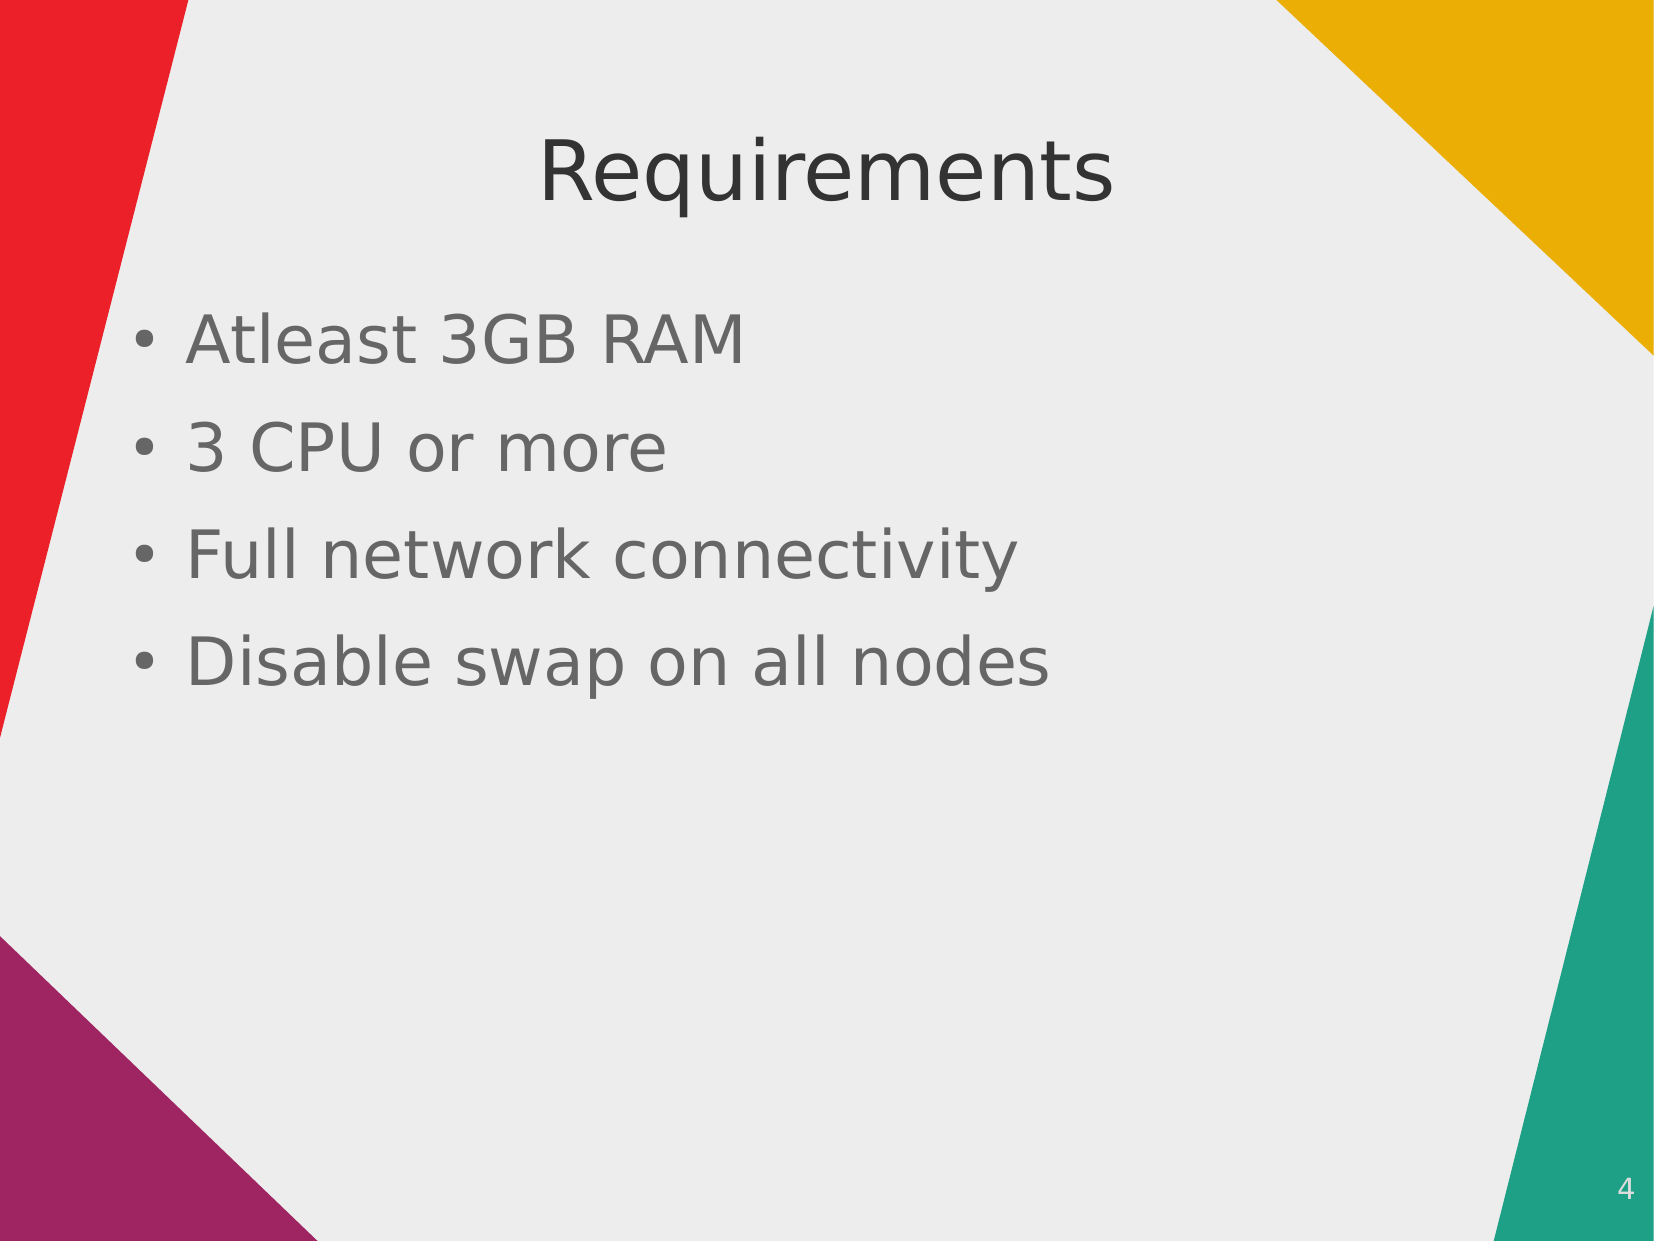

# Requirements
Atleast 3GB RAM
3 CPU or more
Full network connectivity
Disable swap on all nodes
4